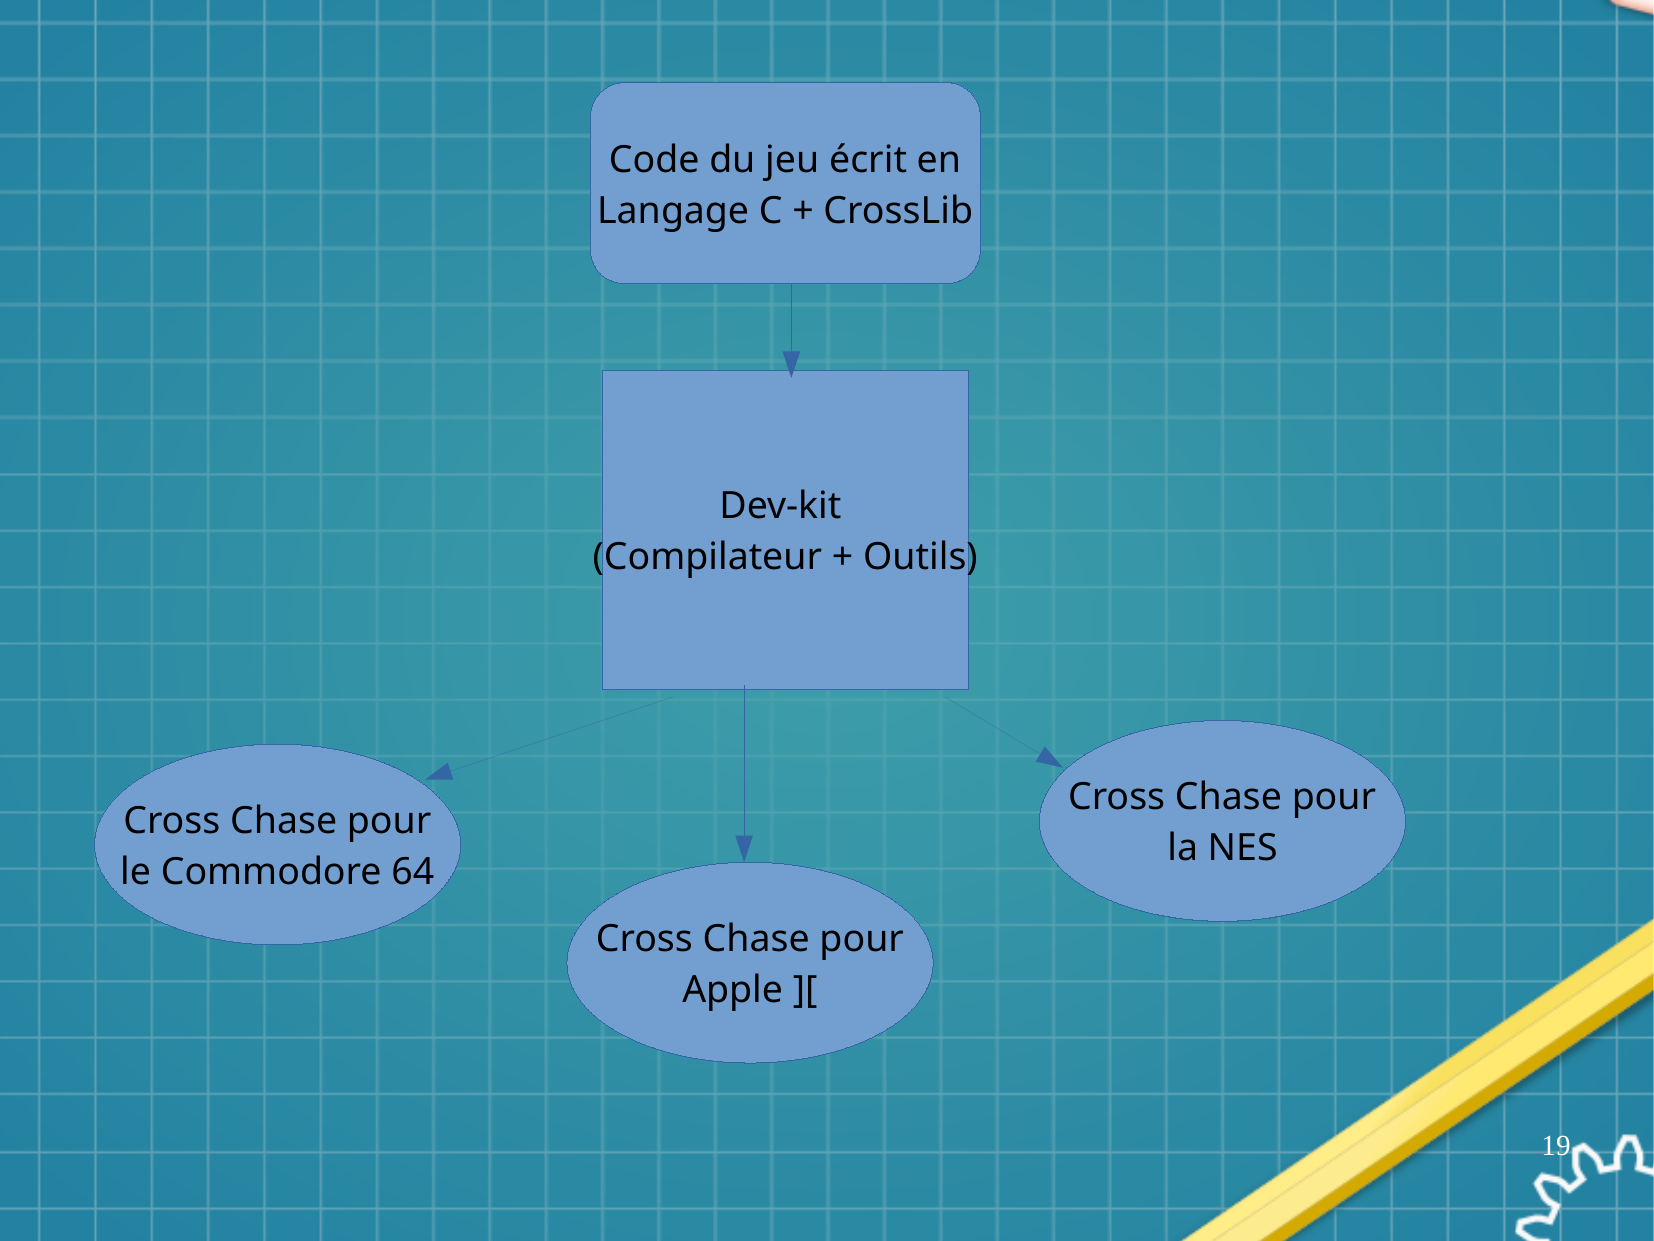

Code du jeu écrit en
Langage C + CrossLib
Dev-kit
(Compilateur + Outils)
Cross Chase pour
la NES
Cross Chase pour
le Commodore 64
Cross Chase pour
Apple ][
19